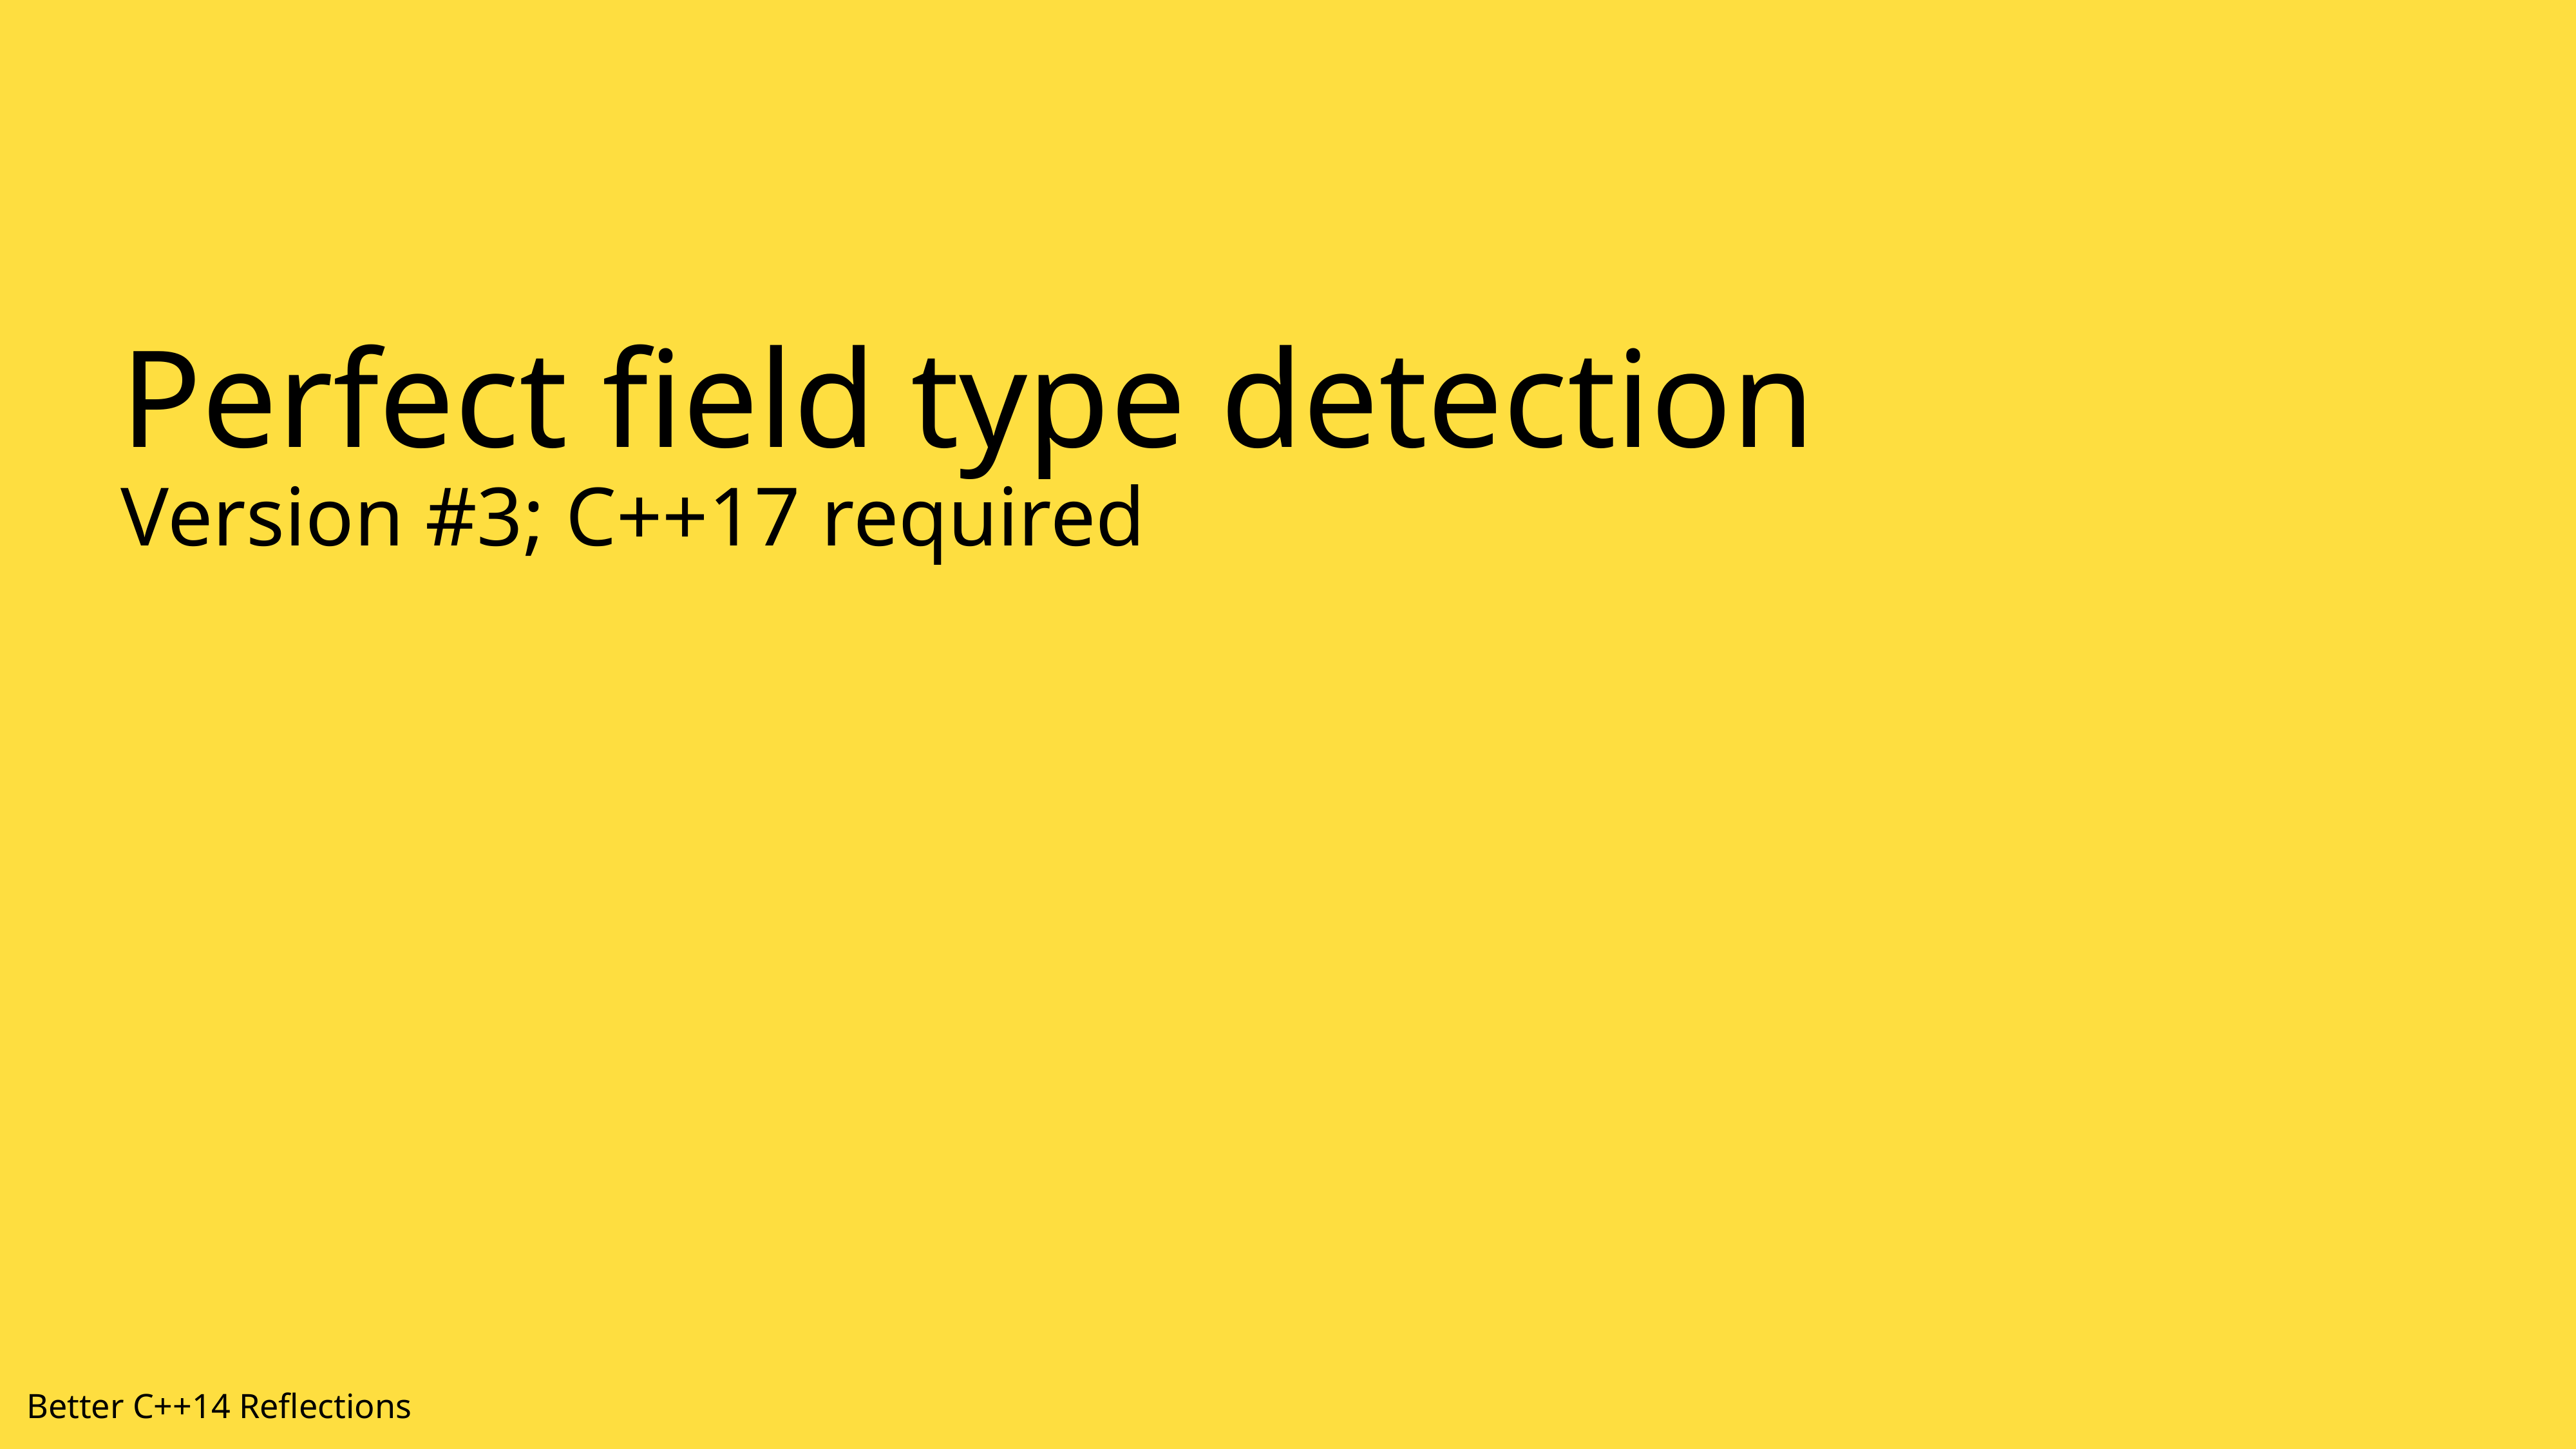

# Perfect field type detection Version #3; C++17 required
Better C++14 Reflections